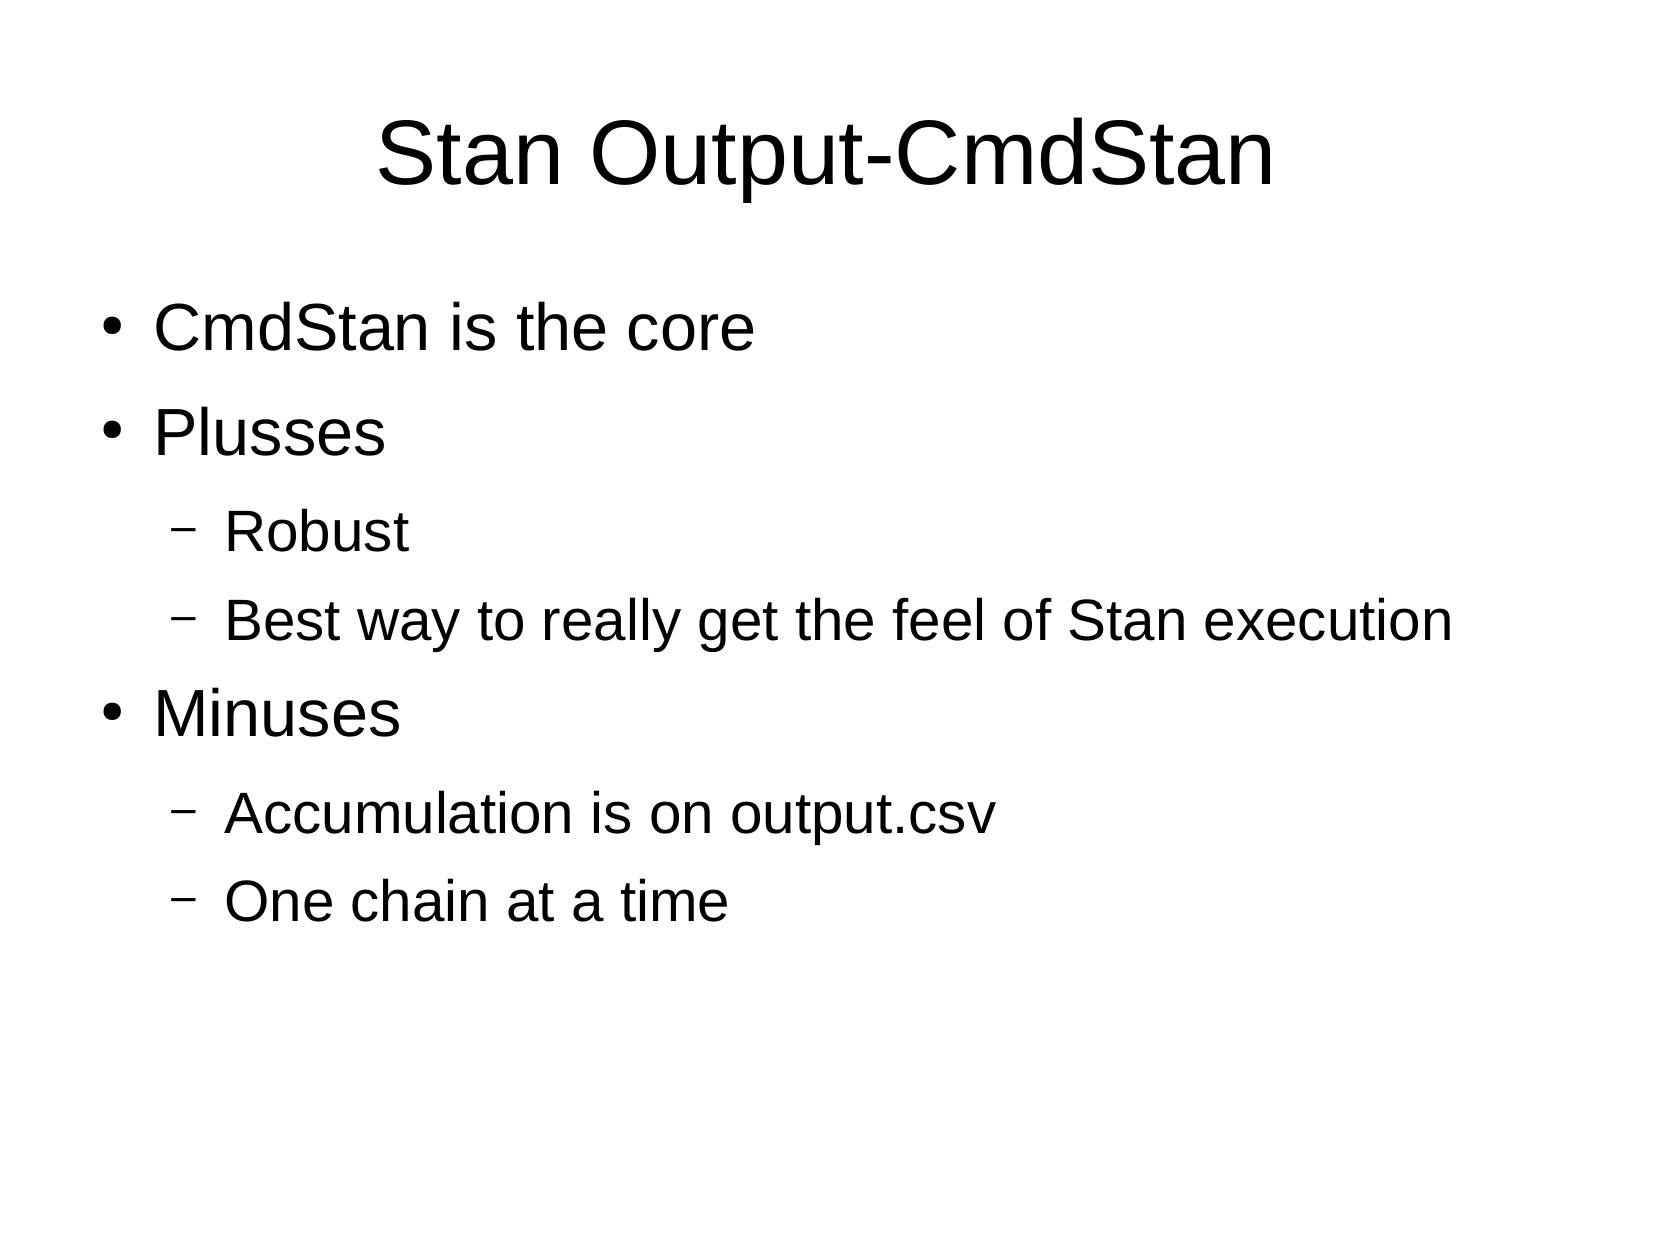

# Stan Output-CmdStan
CmdStan is the core
Plusses
Robust
Best way to really get the feel of Stan execution
Minuses
Accumulation is on output.csv
One chain at a time